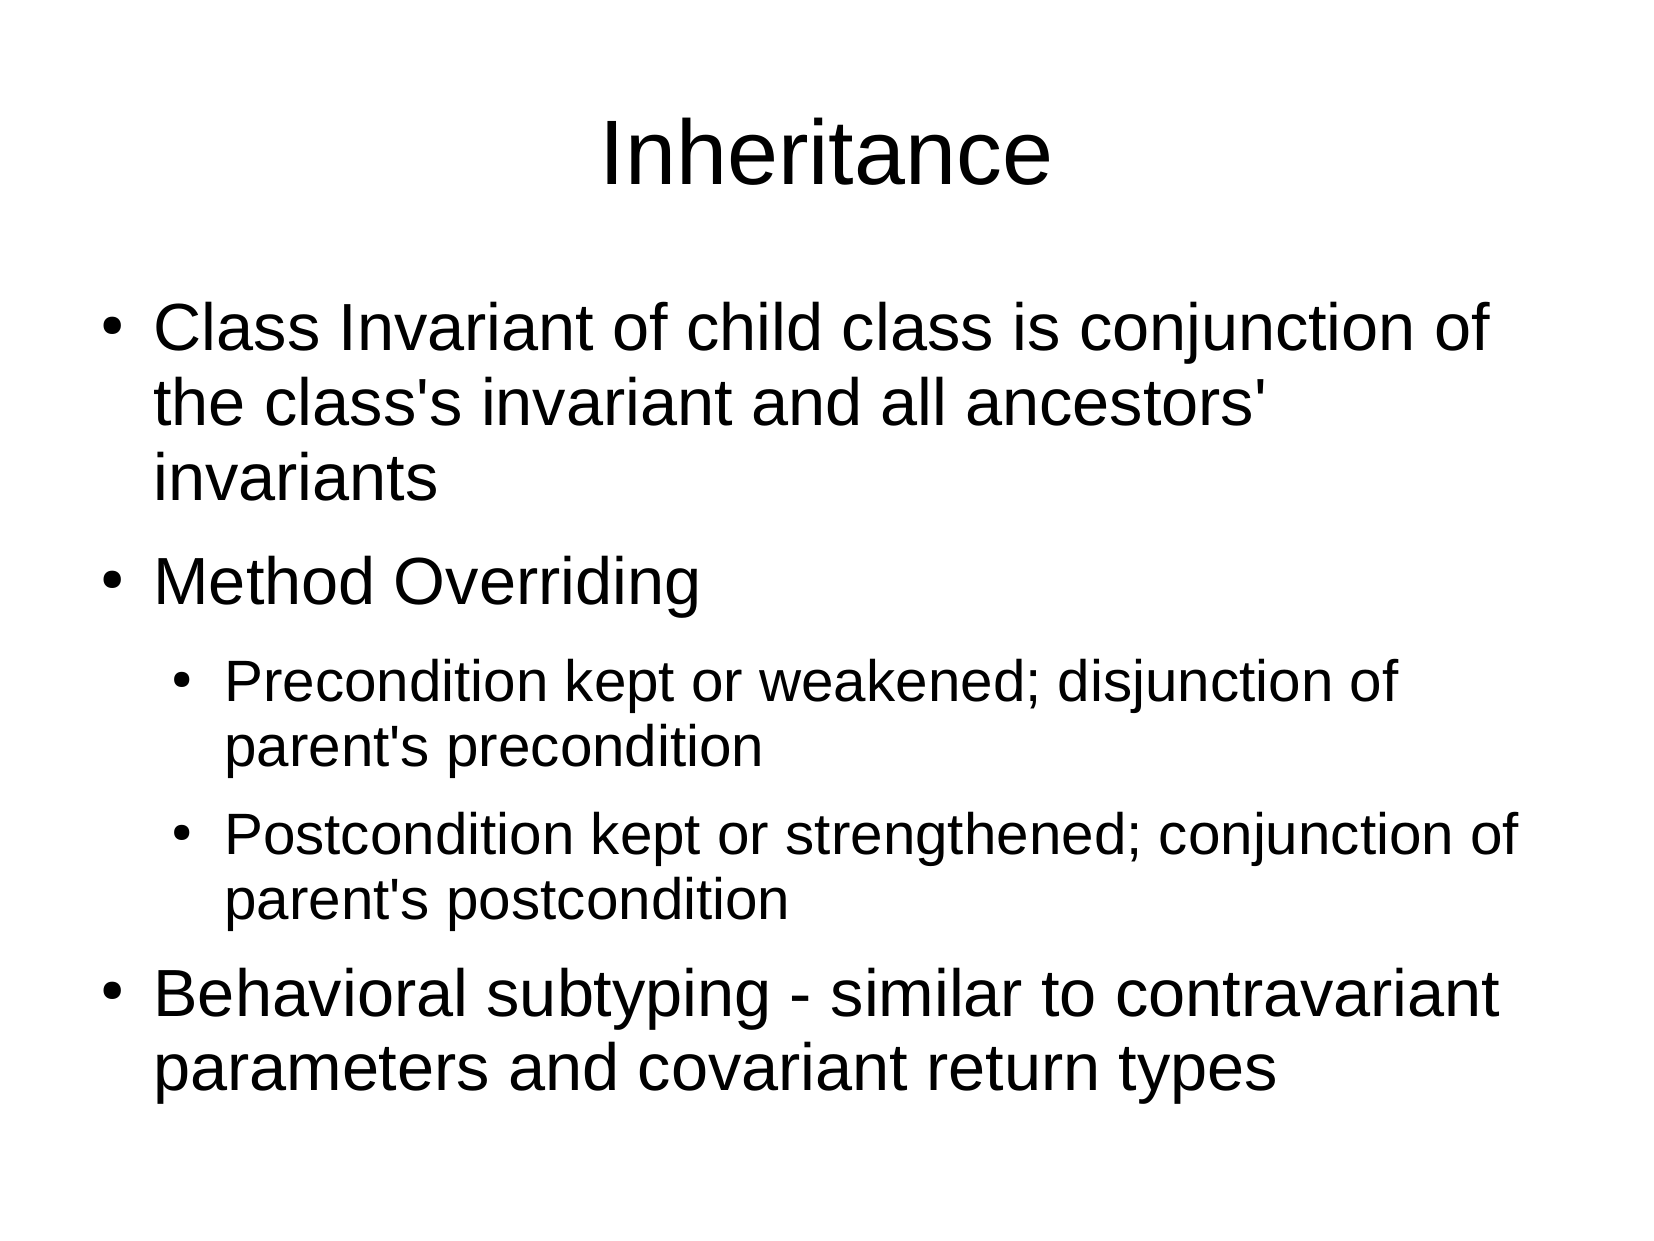

# Inheritance
Class Invariant of child class is conjunction of the class's invariant and all ancestors' invariants
Method Overriding
Precondition kept or weakened; disjunction of parent's precondition
Postcondition kept or strengthened; conjunction of parent's postcondition
Behavioral subtyping - similar to contravariant parameters and covariant return types